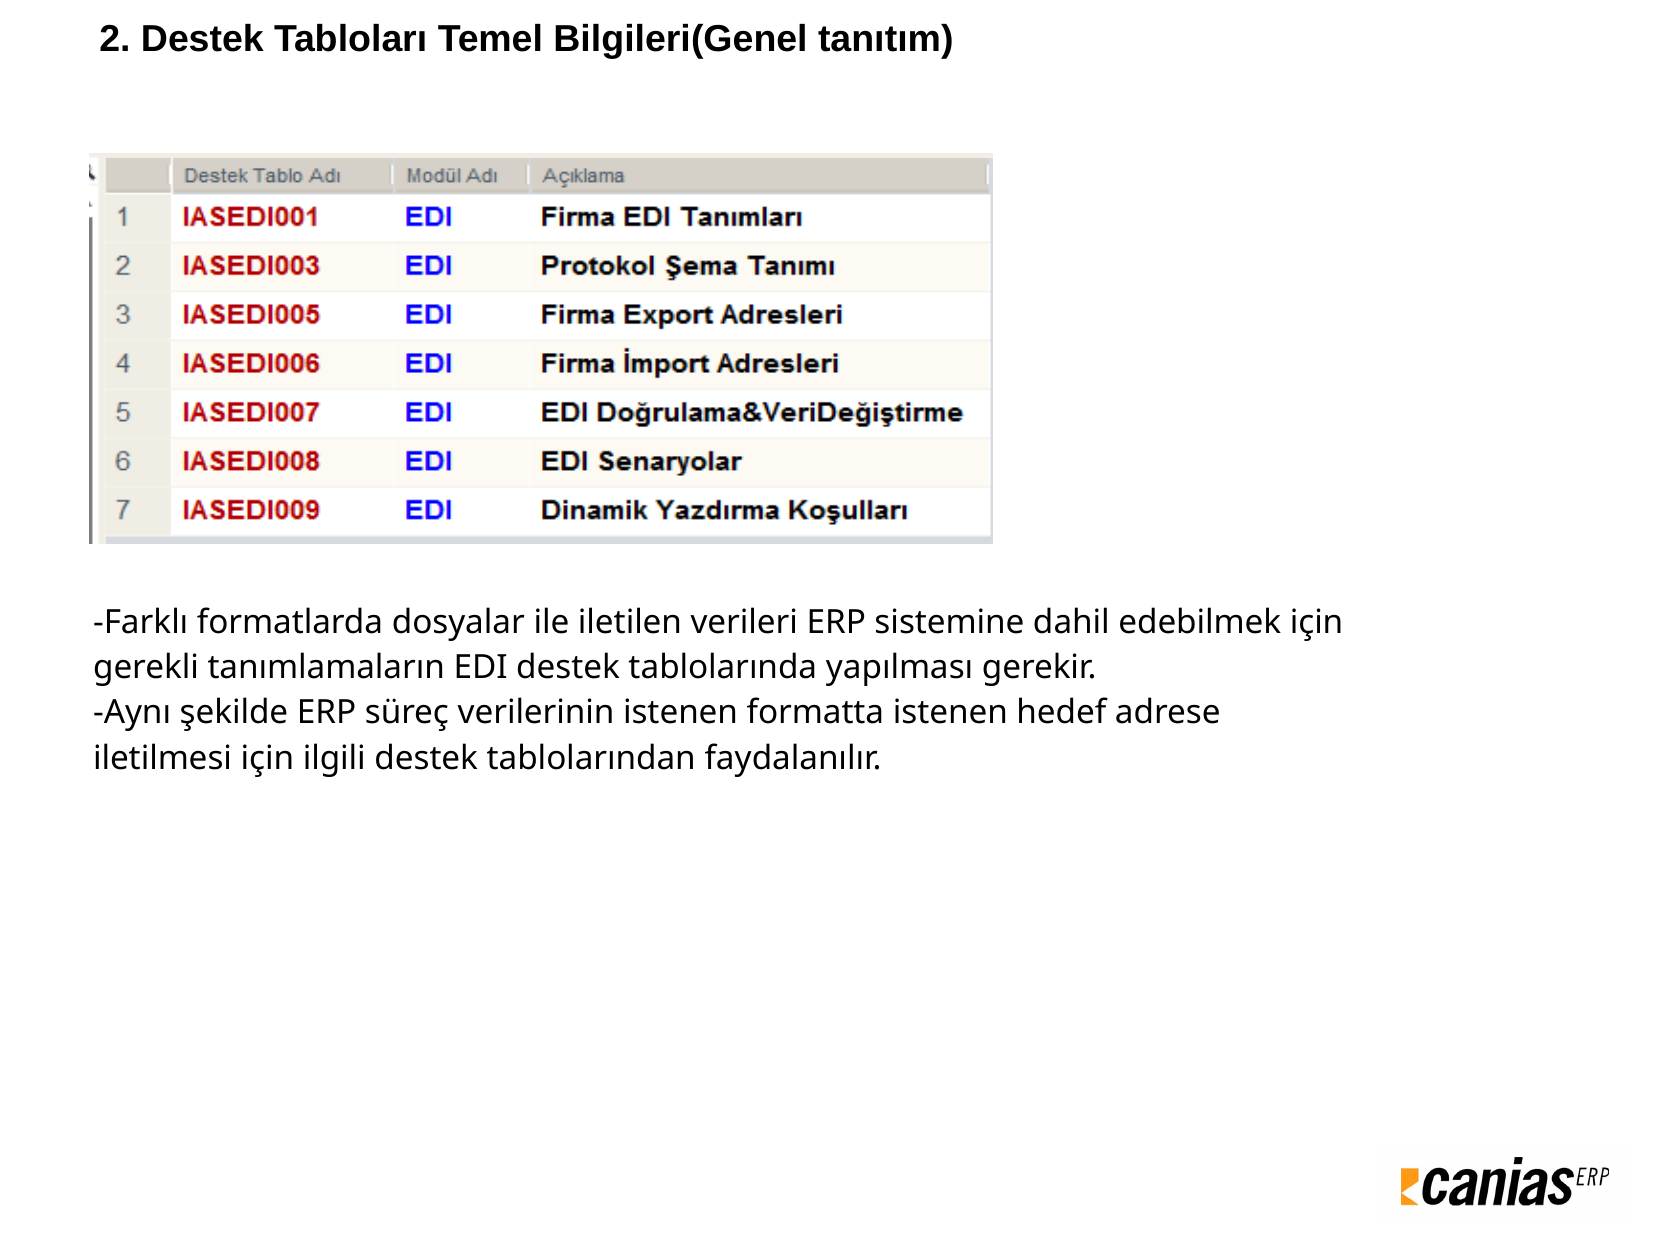

2. Destek Tabloları Temel Bilgileri(Genel tanıtım)
-Farklı formatlarda dosyalar ile iletilen verileri ERP sistemine dahil edebilmek için gerekli tanımlamaların EDI destek tablolarında yapılması gerekir.
-Aynı şekilde ERP süreç verilerinin istenen formatta istenen hedef adrese iletilmesi için ilgili destek tablolarından faydalanılır.